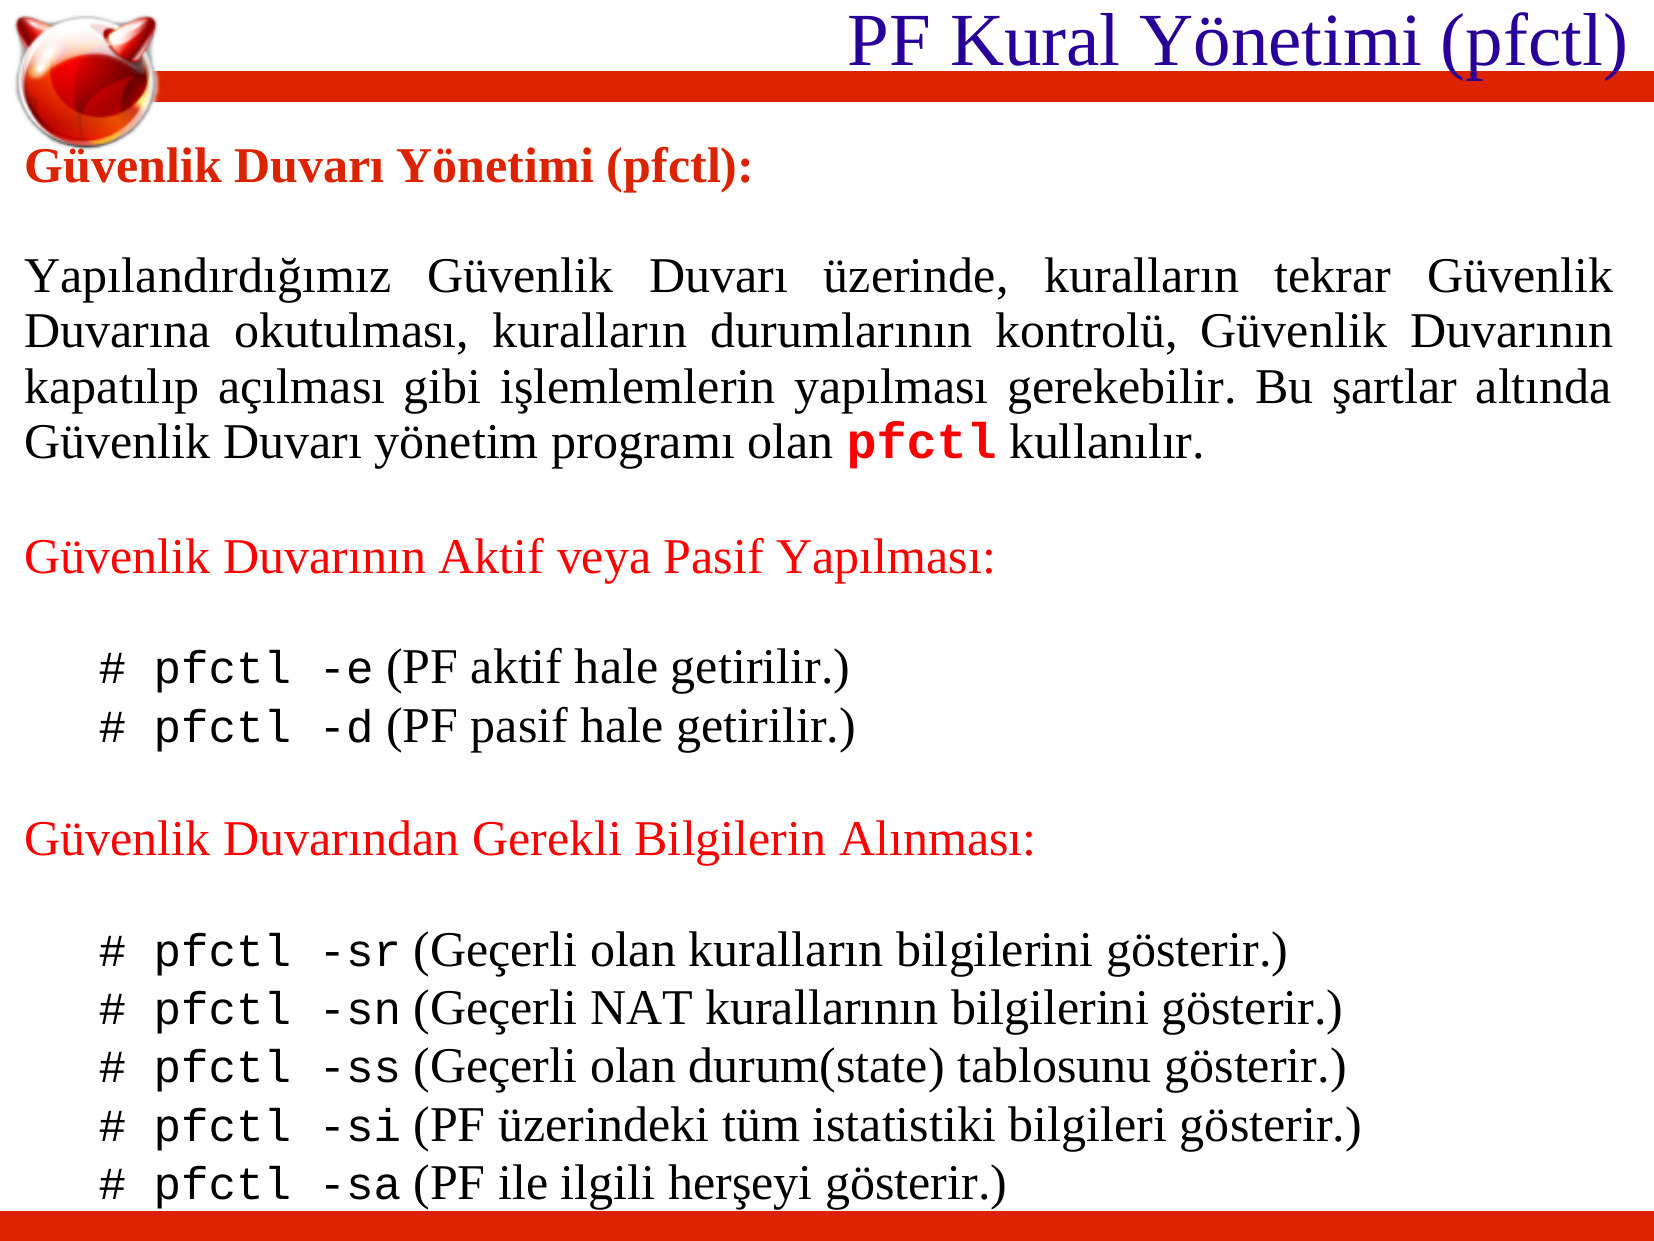

PF Kural Yönetimi (pfctl)
Güvenlik Duvarı Yönetimi (pfctl):
Yapılandırdığımız Güvenlik Duvarı üzerinde, kuralların tekrar Güvenlik Duvarına okutulması, kuralların durumlarının kontrolü, Güvenlik Duvarının kapatılıp açılması gibi işlemlemlerin yapılması gerekebilir. Bu şartlar altında Güvenlik Duvarı yönetim programı olan pfctl kullanılır.
Güvenlik Duvarının Aktif veya Pasif Yapılması:
	# pfctl -e (PF aktif hale getirilir.)
	# pfctl -d (PF pasif hale getirilir.)
Güvenlik Duvarından Gerekli Bilgilerin Alınması:
	# pfctl -sr (Geçerli olan kuralların bilgilerini gösterir.)
	# pfctl -sn (Geçerli NAT kurallarının bilgilerini gösterir.)
	# pfctl -ss (Geçerli olan durum(state) tablosunu gösterir.)
	# pfctl -si (PF üzerindeki tüm istatistiki bilgileri gösterir.)
	# pfctl -sa (PF ile ilgili herşeyi gösterir.)